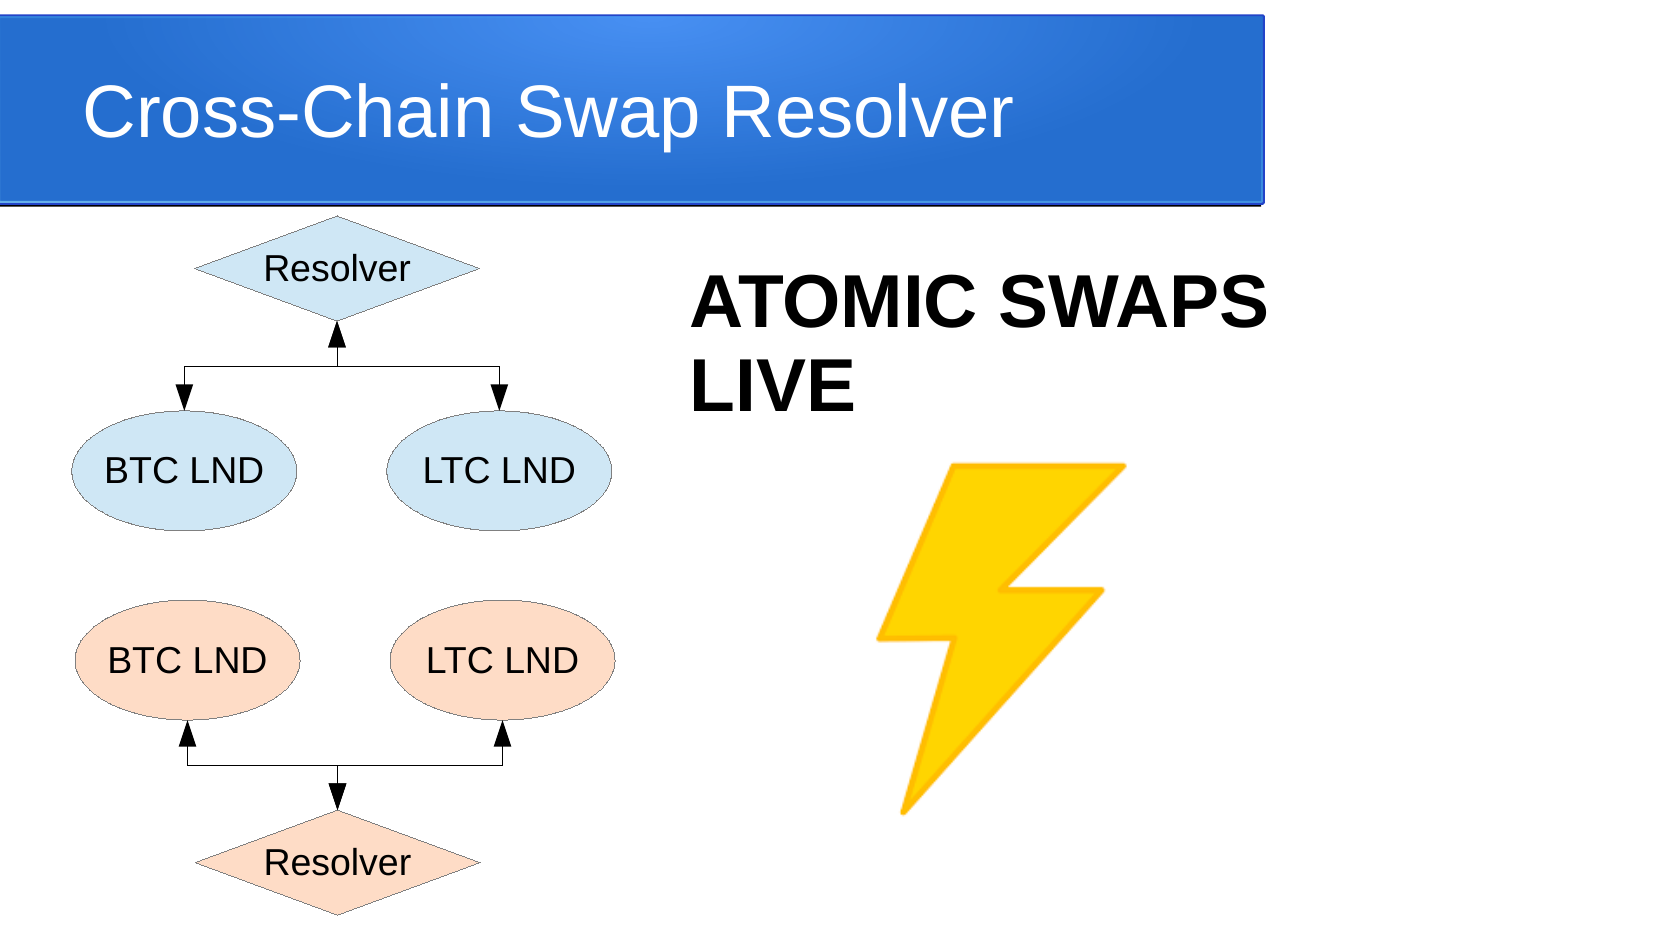

# Cross-Chain Swap Resolver
Resolver
ATOMIC SWAPS
LIVE
BTC LND
LTC LND
BTC LND
LTC LND
Resolver